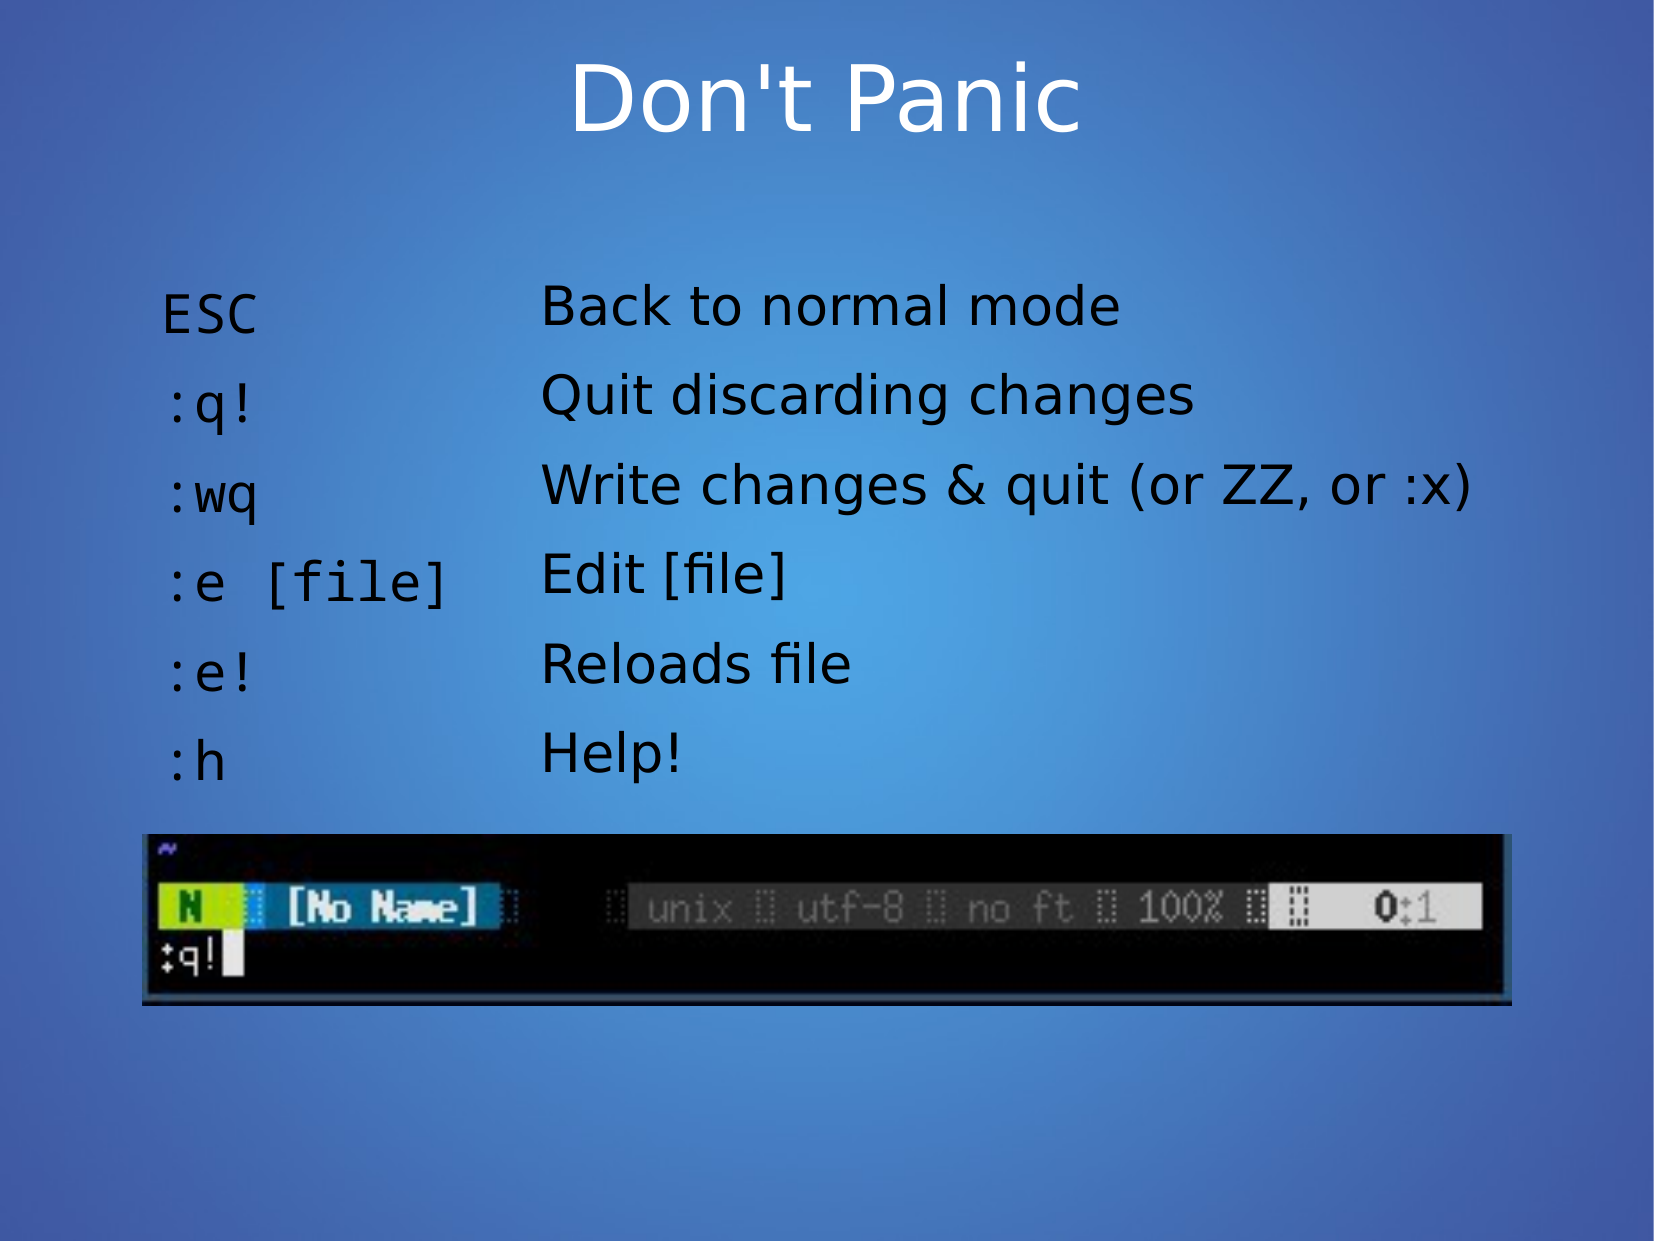

# Don't Panic
| ESC | Back to normal mode |
| --- | --- |
| :q! | Quit discarding changes |
| :wq | Write changes & quit (or ZZ, or :x) |
| :e [file] | Edit [file] |
| :e! | Reloads file |
| :h | Help! |